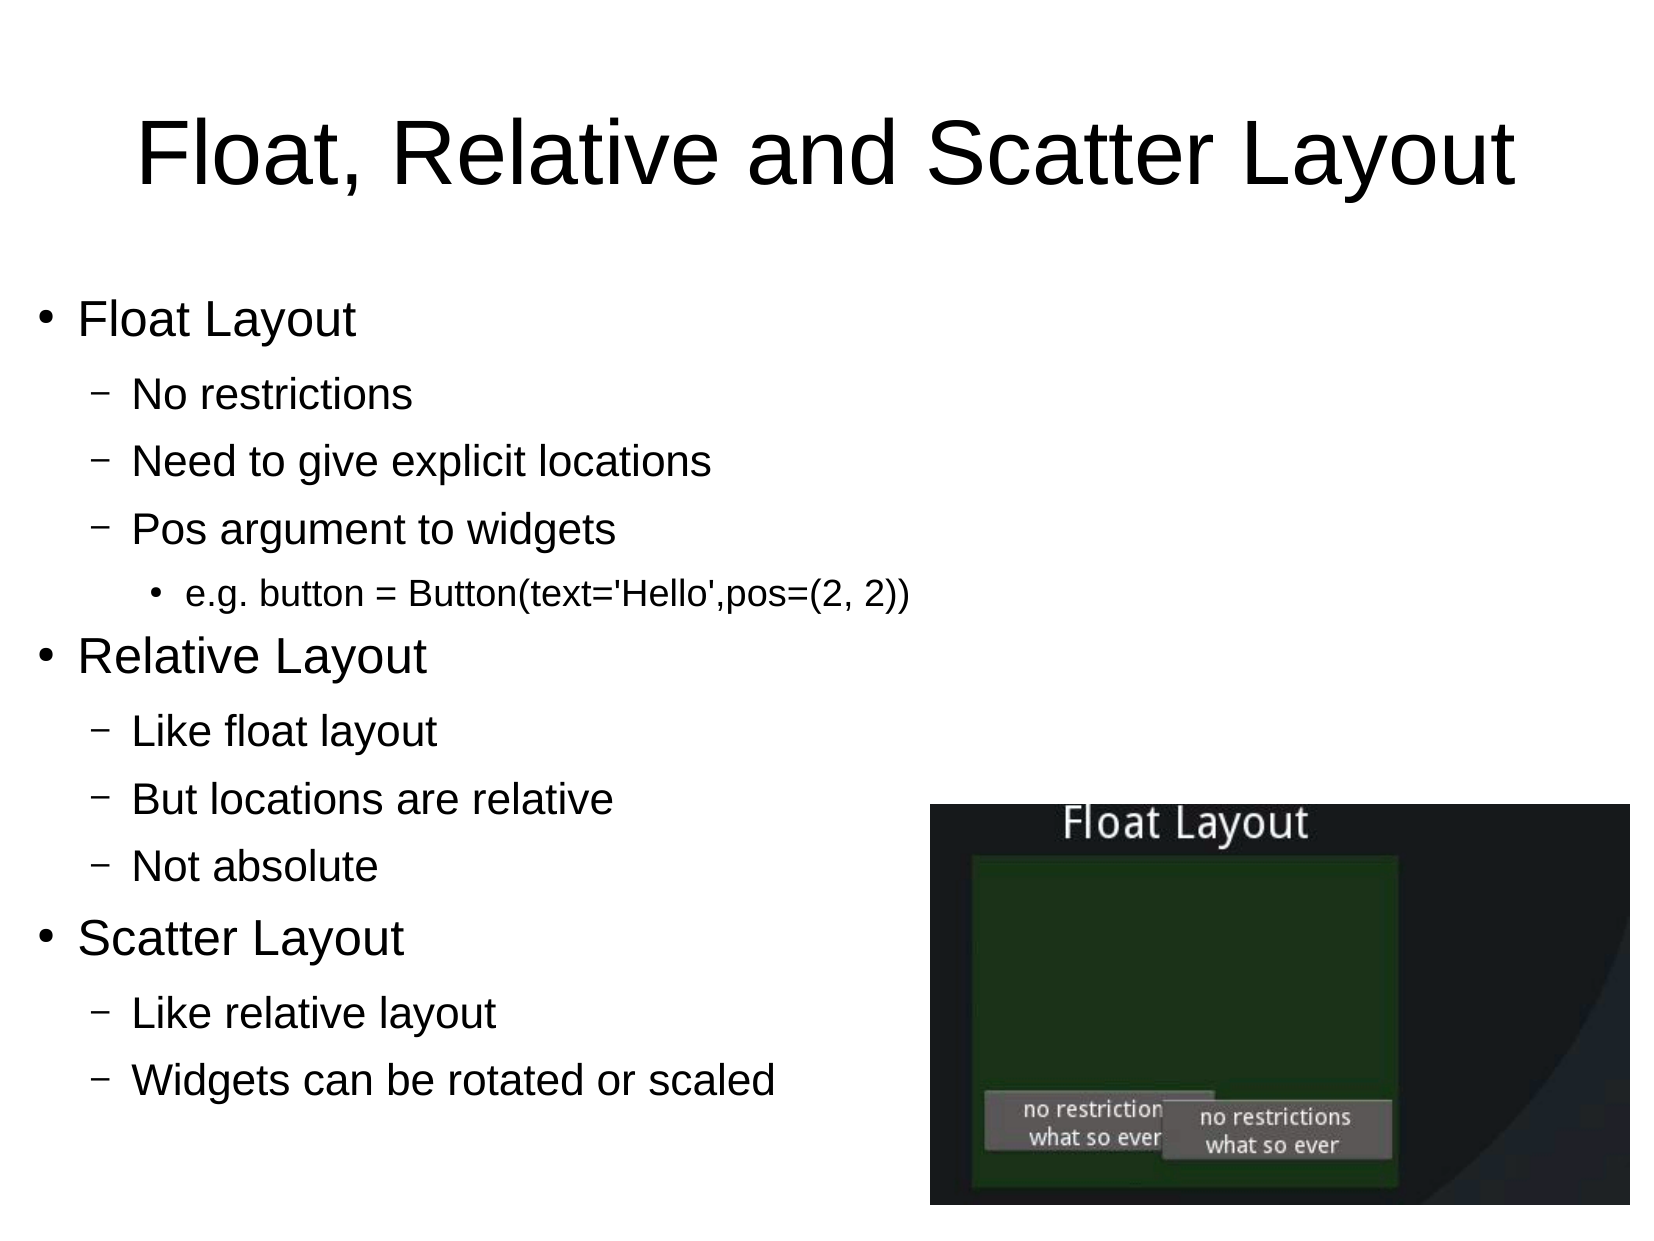

# Float, Relative and Scatter Layout
Float Layout
No restrictions
Need to give explicit locations
Pos argument to widgets
e.g. button = Button(text='Hello',pos=(2, 2))
Relative Layout
Like float layout
But locations are relative
Not absolute
Scatter Layout
Like relative layout
Widgets can be rotated or scaled